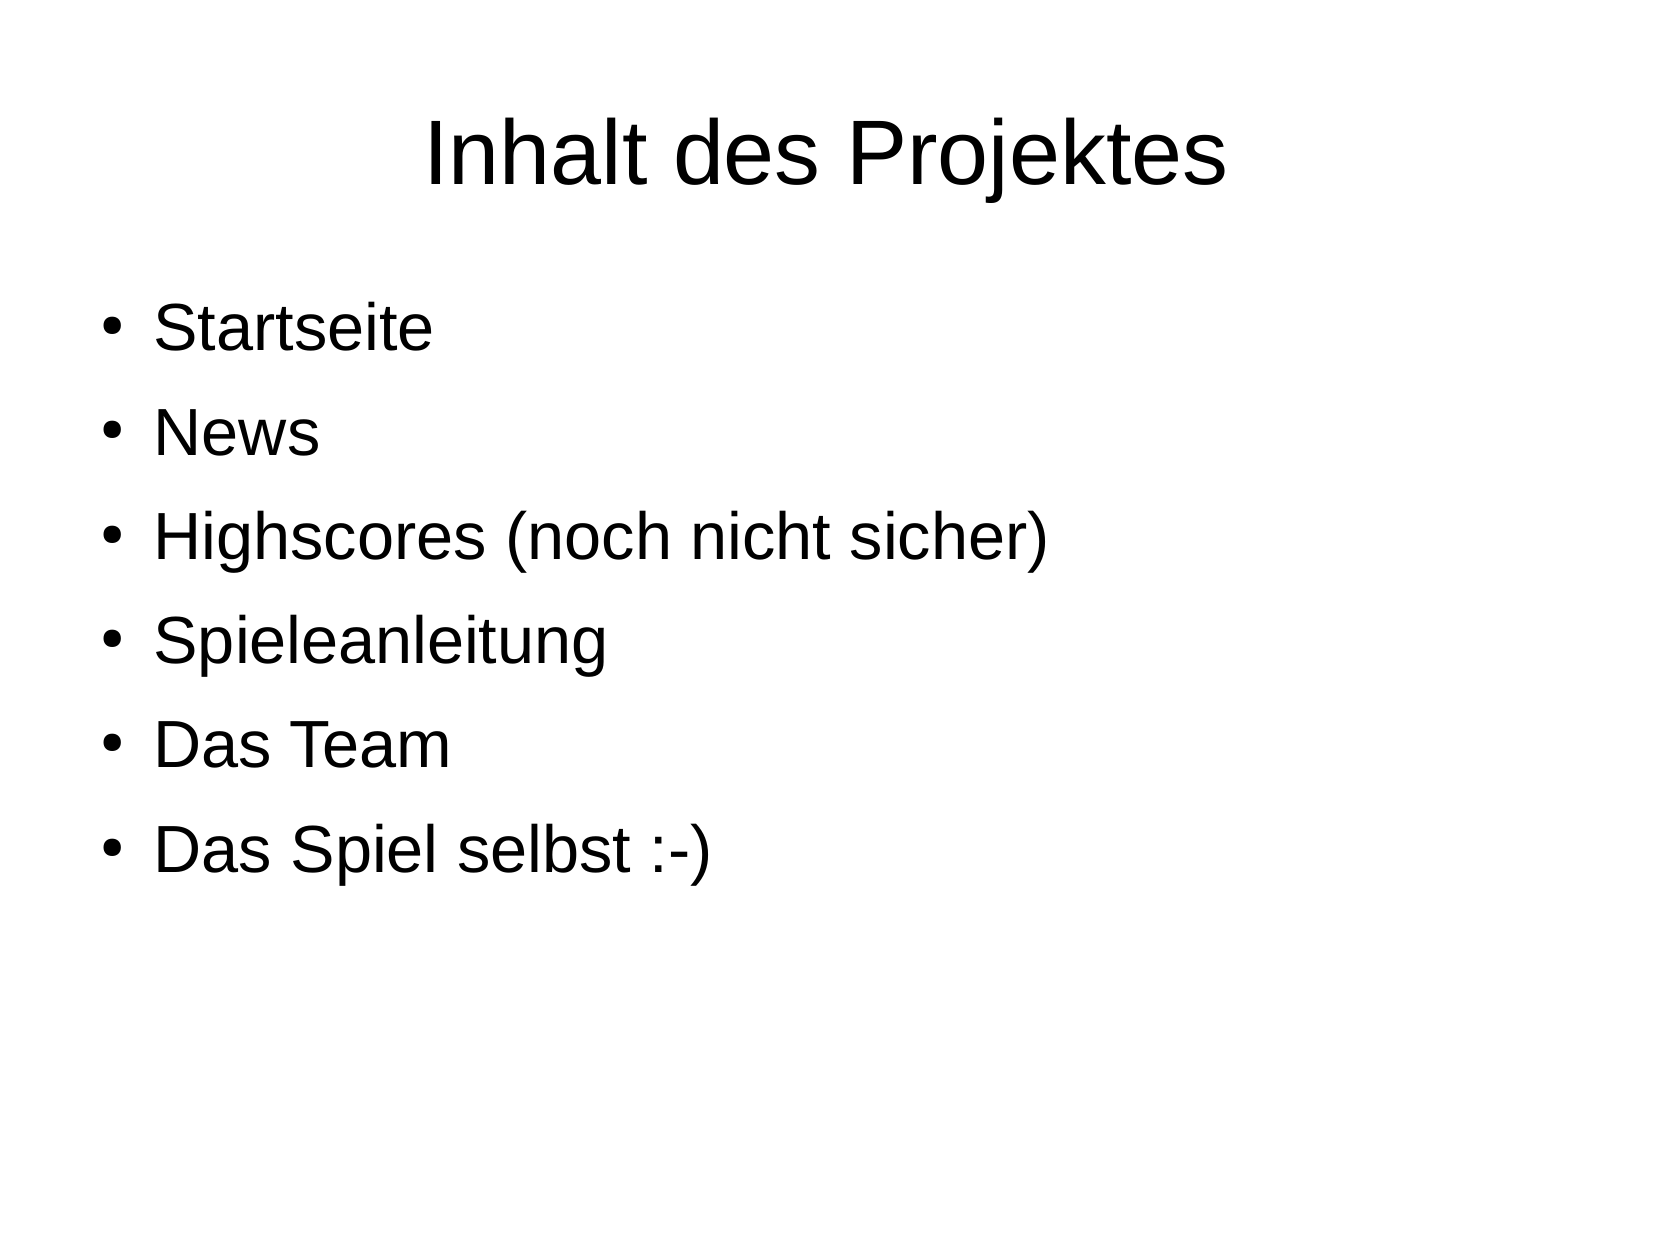

# Inhalt des Projektes
Startseite
News
Highscores (noch nicht sicher)
Spieleanleitung
Das Team
Das Spiel selbst :-)